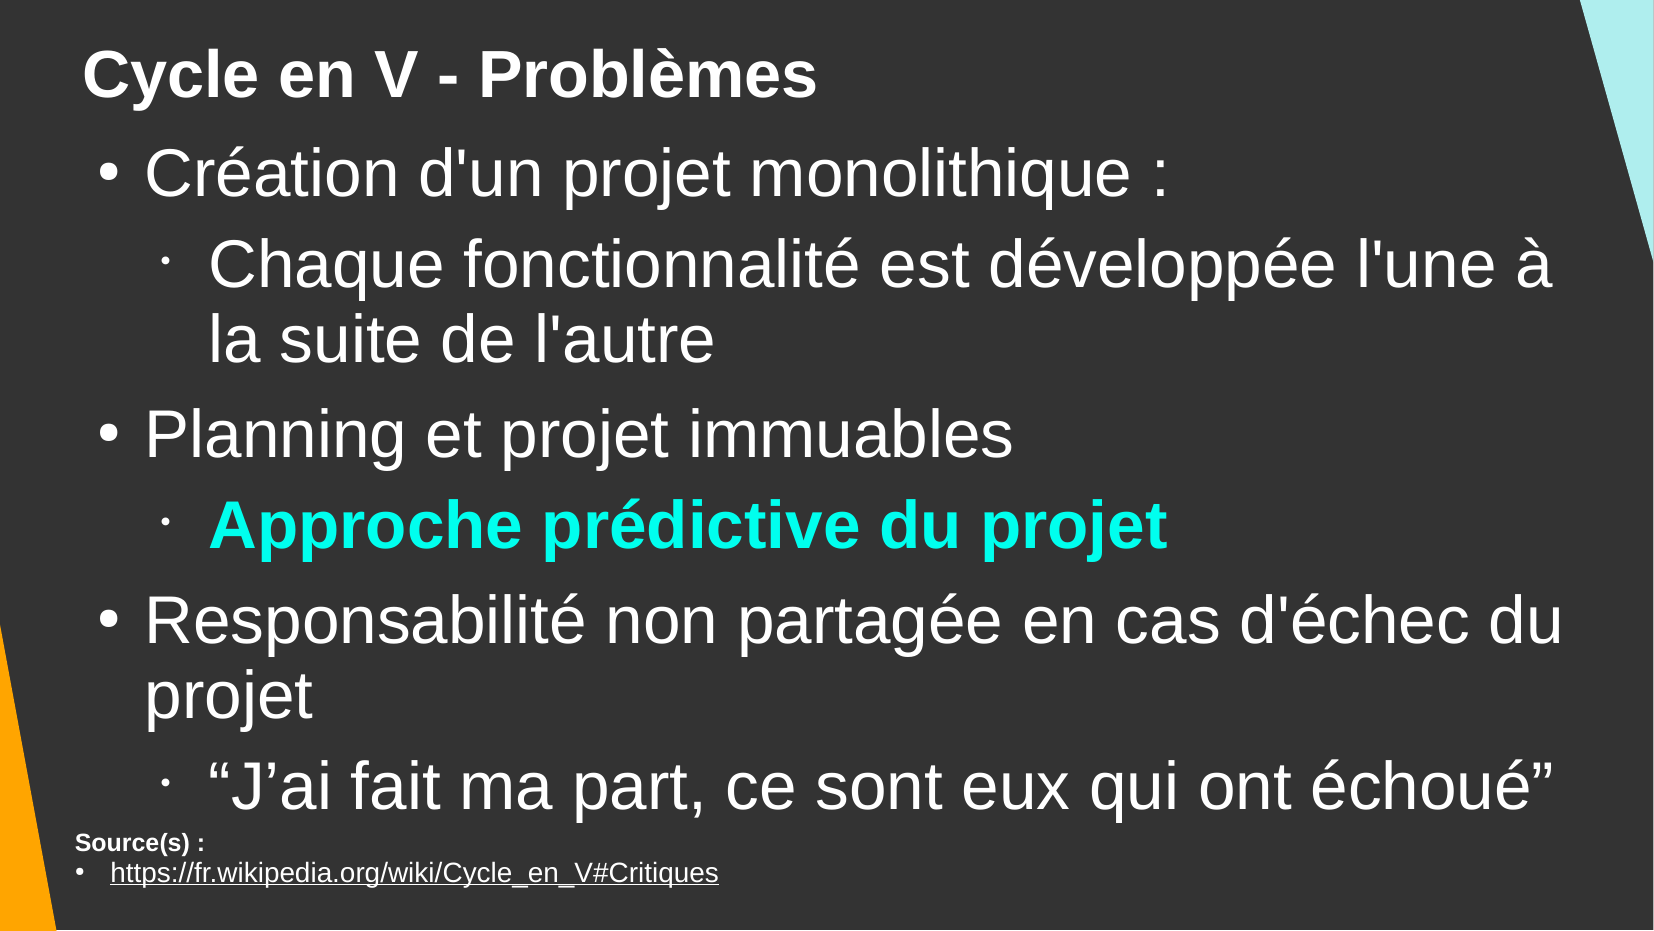

# Cycle en V - Problèmes
Création d'un projet monolithique :
Chaque fonctionnalité est développée l'une à la suite de l'autre
Planning et projet immuables
Approche prédictive du projet
Responsabilité non partagée en cas d'échec du projet
“J’ai fait ma part, ce sont eux qui ont échoué”
Source(s) :
https://fr.wikipedia.org/wiki/Cycle_en_V#Critiques